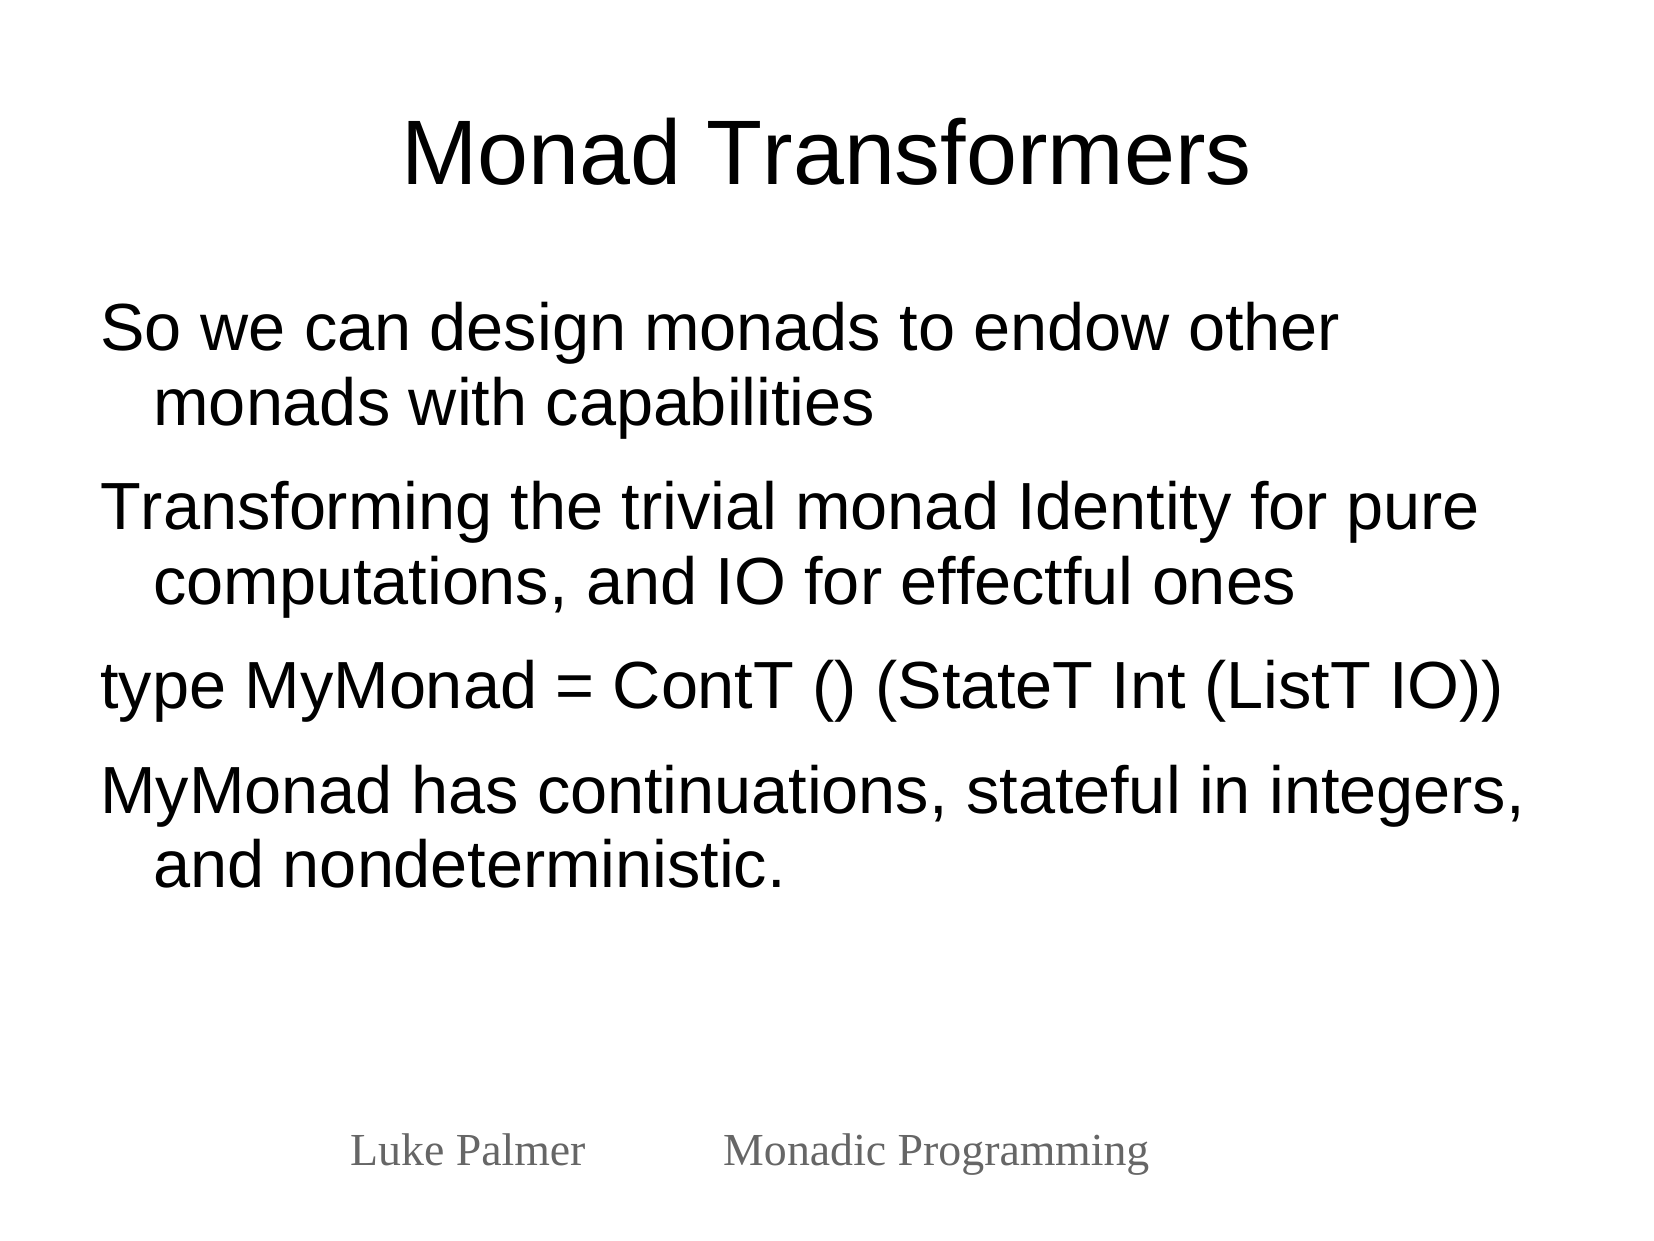

# Monad Transformers
So we can design monads to endow other monads with capabilities
Transforming the trivial monad Identity for pure computations, and IO for effectful ones
type MyMonad = ContT () (StateT Int (ListT IO))
MyMonad has continuations, stateful in integers, and nondeterministic.